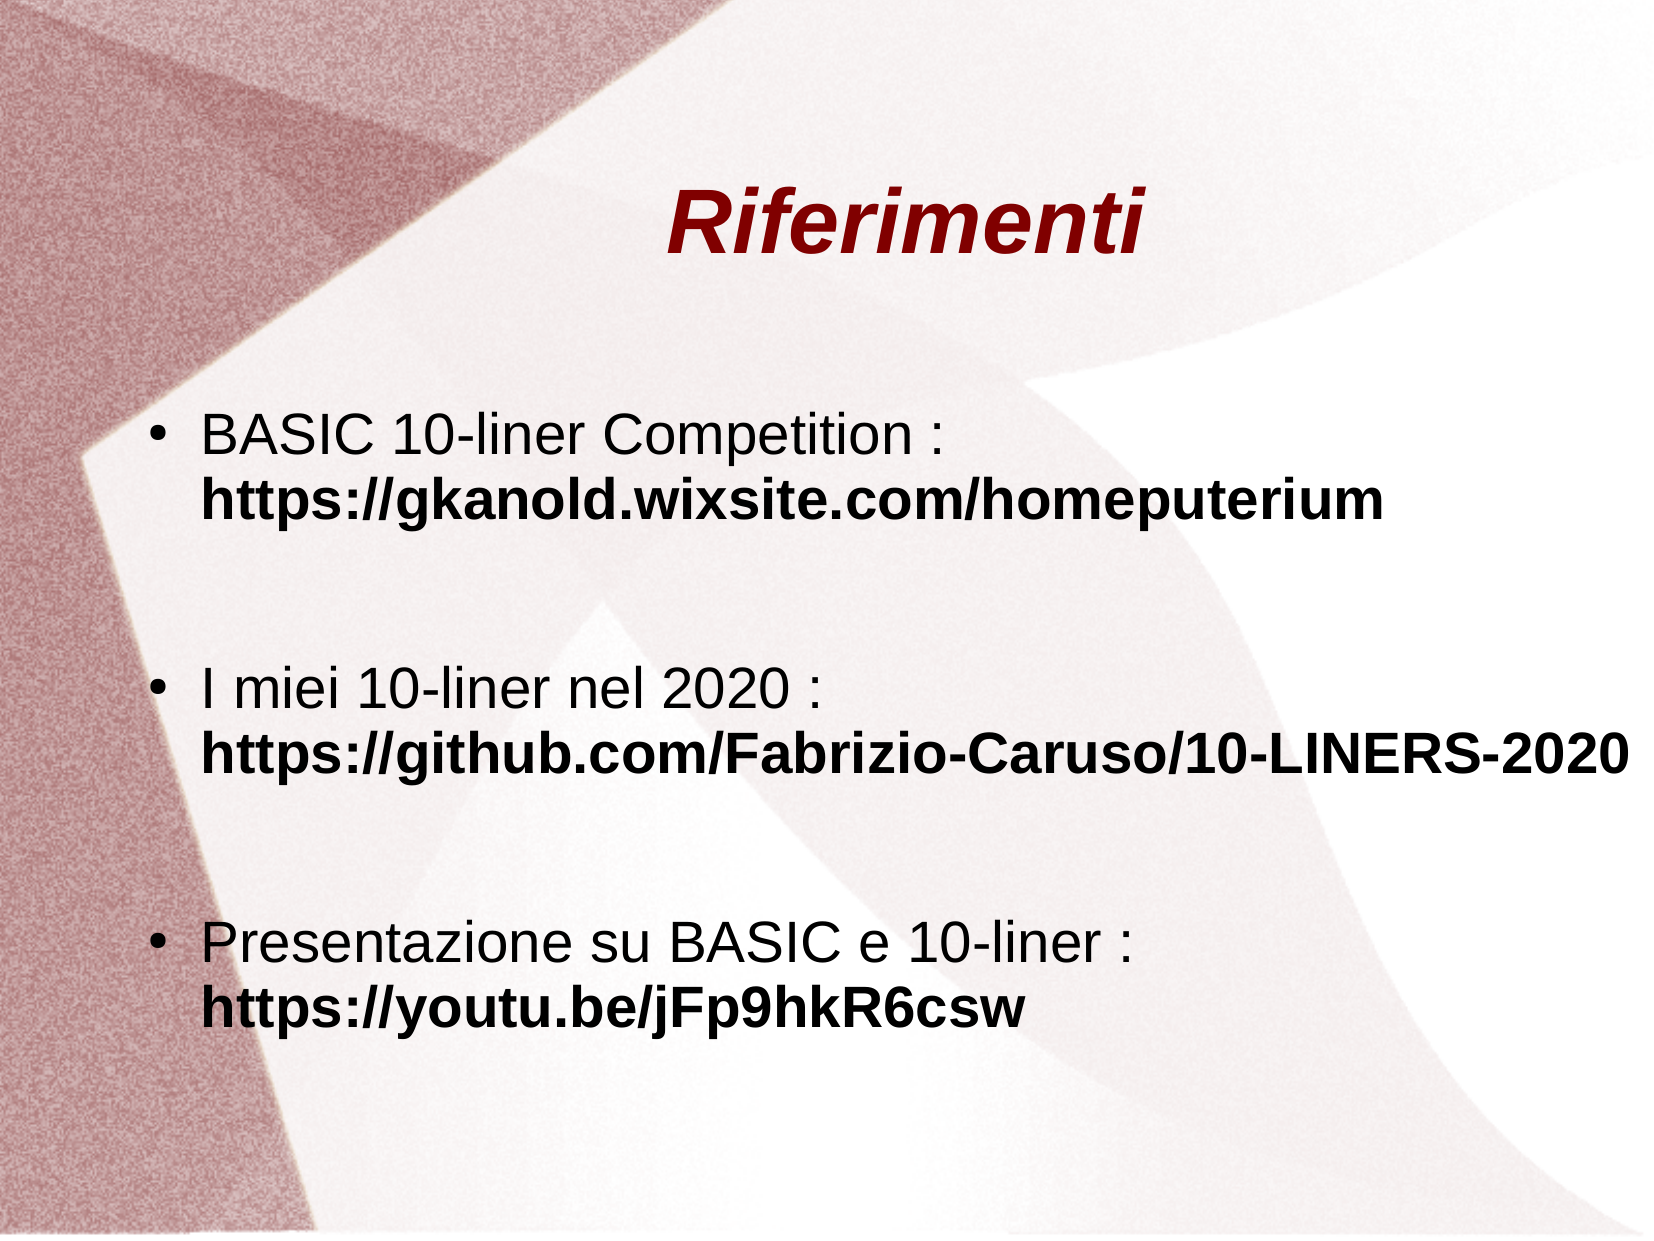

# Riferimenti
BASIC 10-liner Competition : https://gkanold.wixsite.com/homeputerium
I miei 10-liner nel 2020 :
https://github.com/Fabrizio-Caruso/10-LINERS-2020
Presentazione su BASIC e 10-liner :https://youtu.be/jFp9hkR6csw